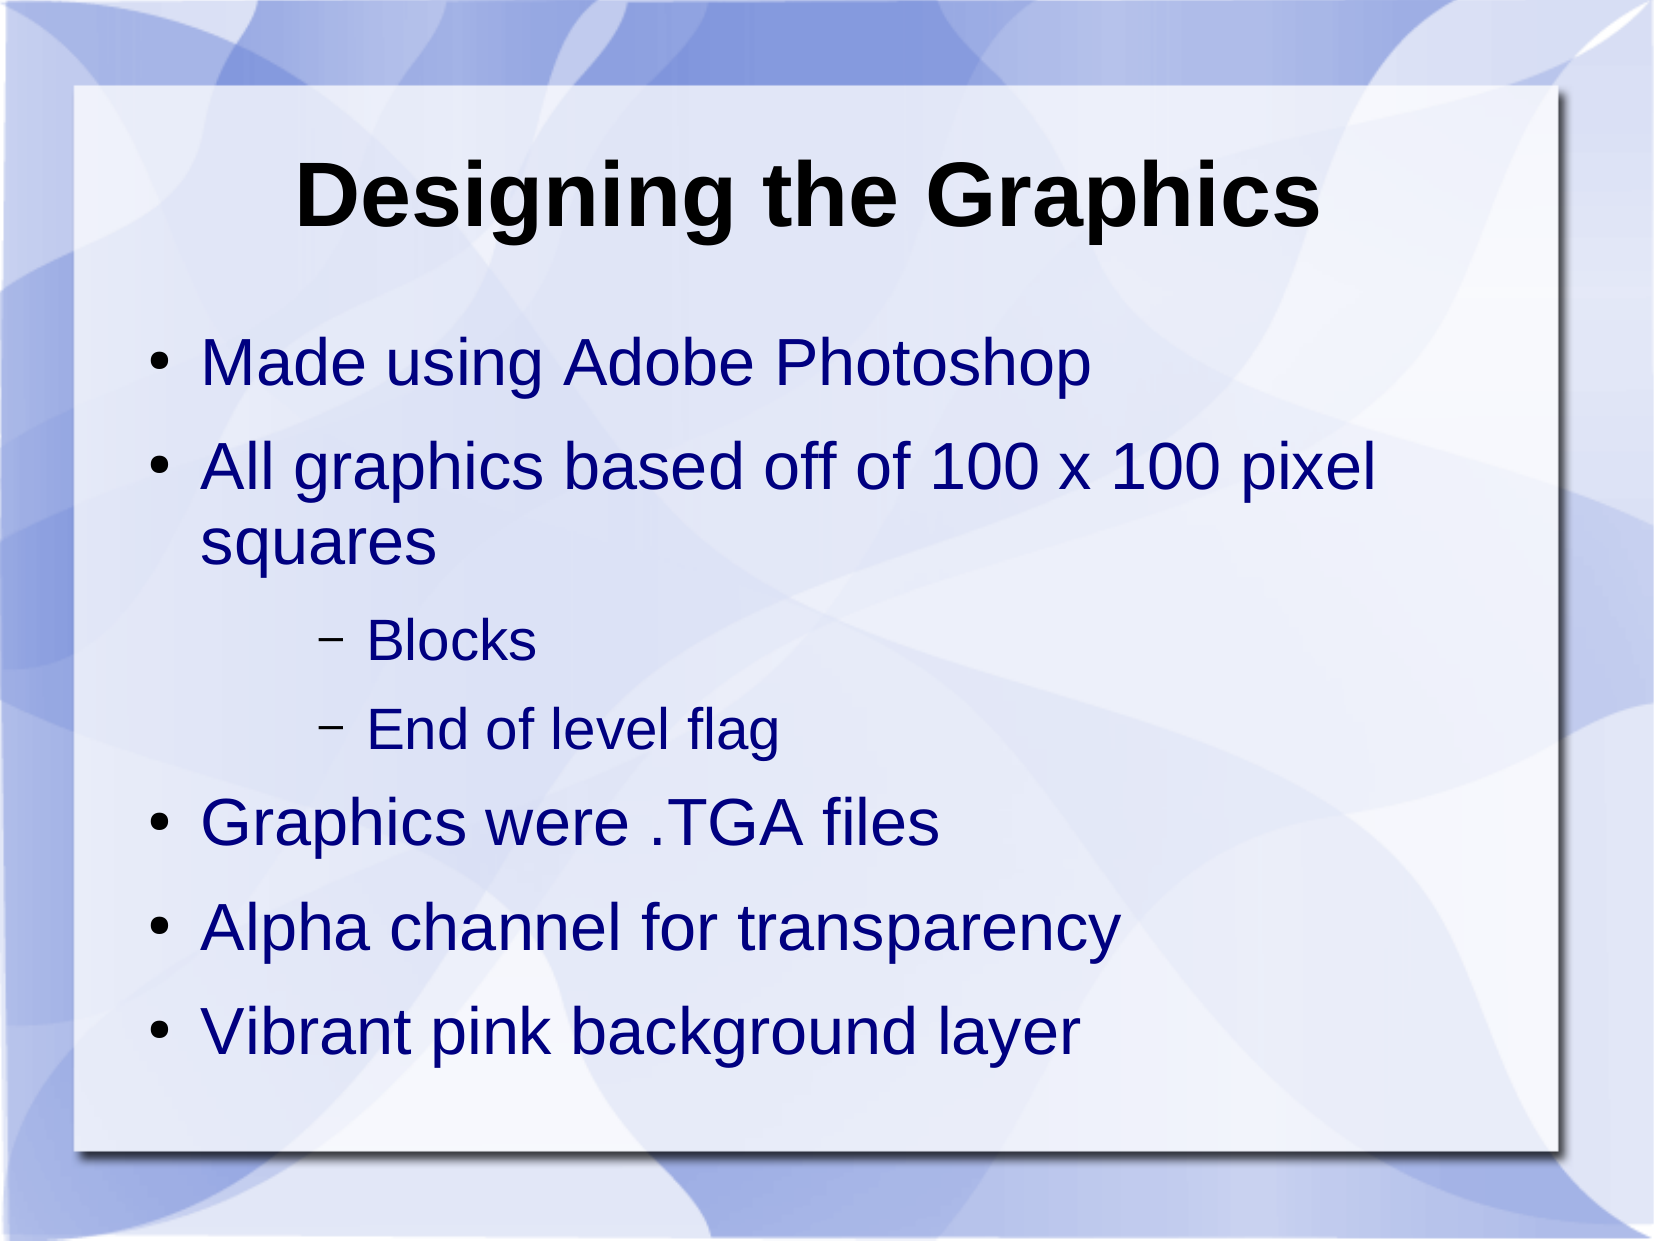

# Designing the Graphics
Made using Adobe Photoshop
All graphics based off of 100 x 100 pixel squares
Blocks
End of level flag
Graphics were .TGA files
Alpha channel for transparency
Vibrant pink background layer